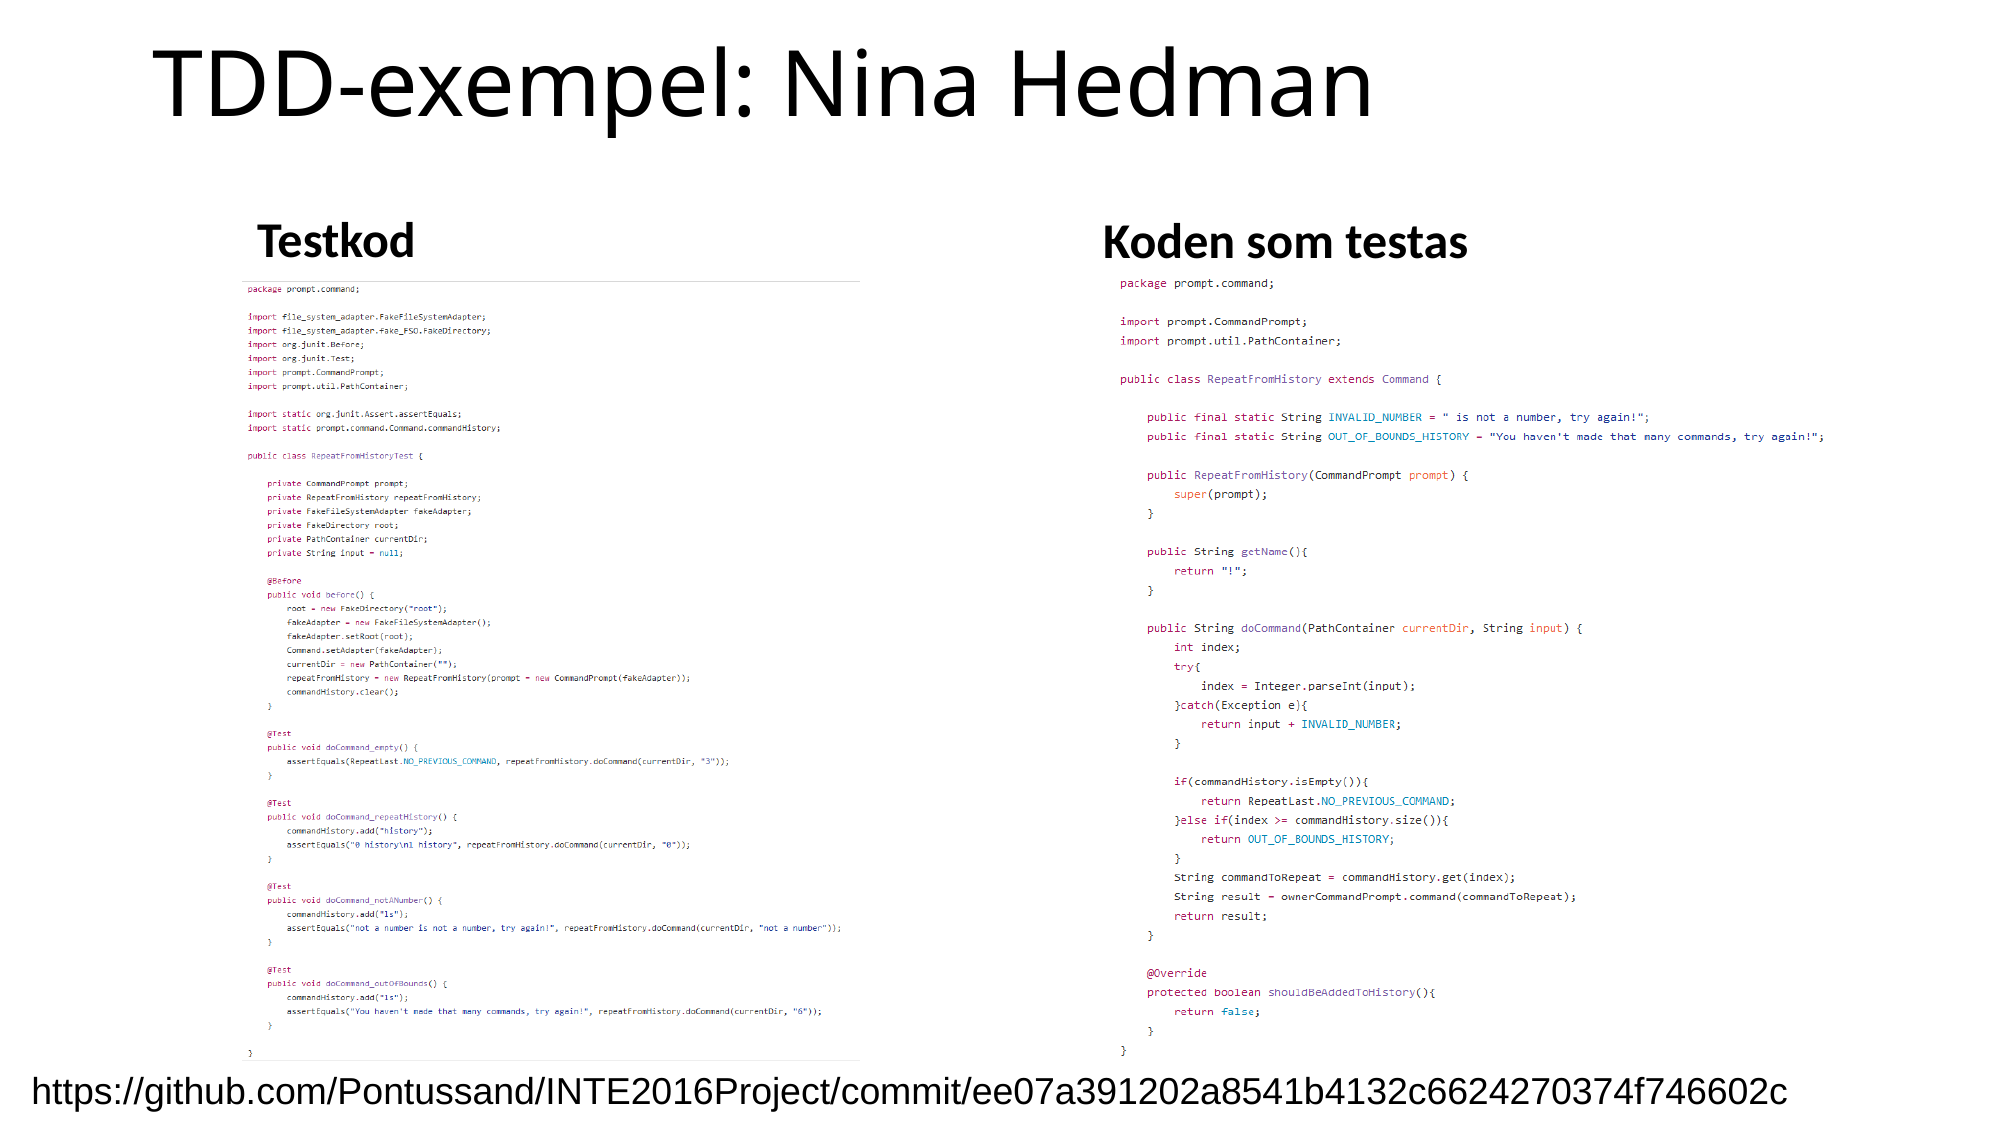

TDD-exempel: Nina Hedman
Testkod
Koden som testas
https://github.com/Pontussand/INTE2016Project/commit/ee07a391202a8541b4132c6624270374f746602c